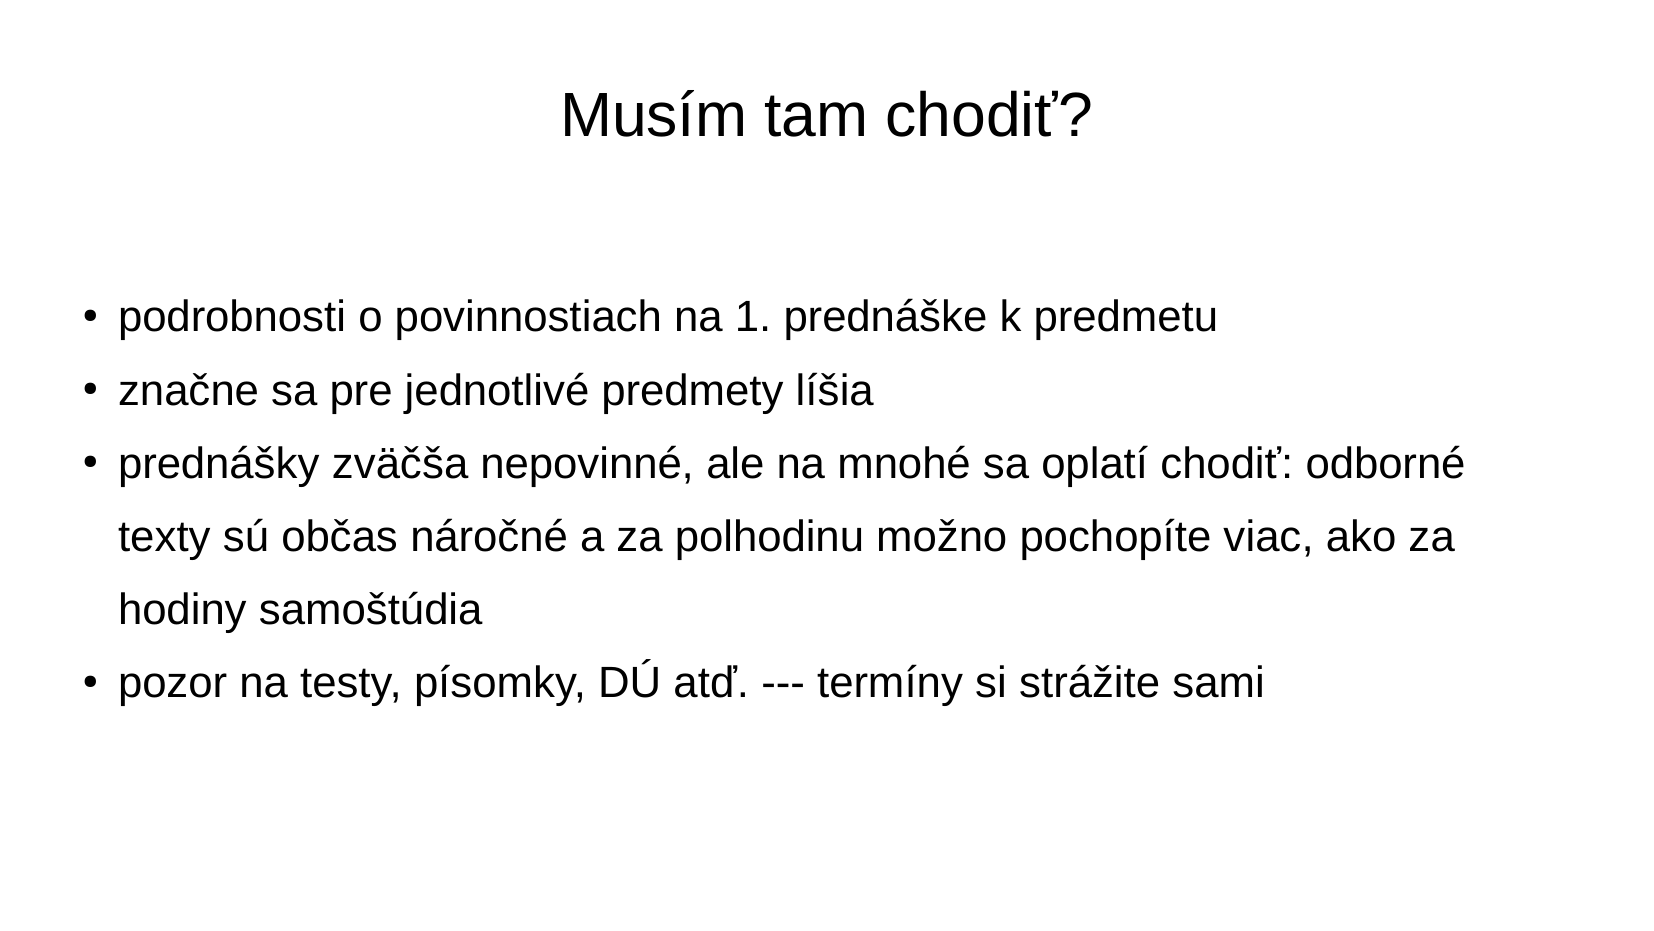

# Musím tam chodiť?
podrobnosti o povinnostiach na 1. prednáške k predmetu
značne sa pre jednotlivé predmety líšia
prednášky zväčša nepovinné, ale na mnohé sa oplatí chodiť: odborné texty sú občas náročné a za polhodinu možno pochopíte viac, ako za hodiny samoštúdia
pozor na testy, písomky, DÚ atď. --- termíny si strážite sami